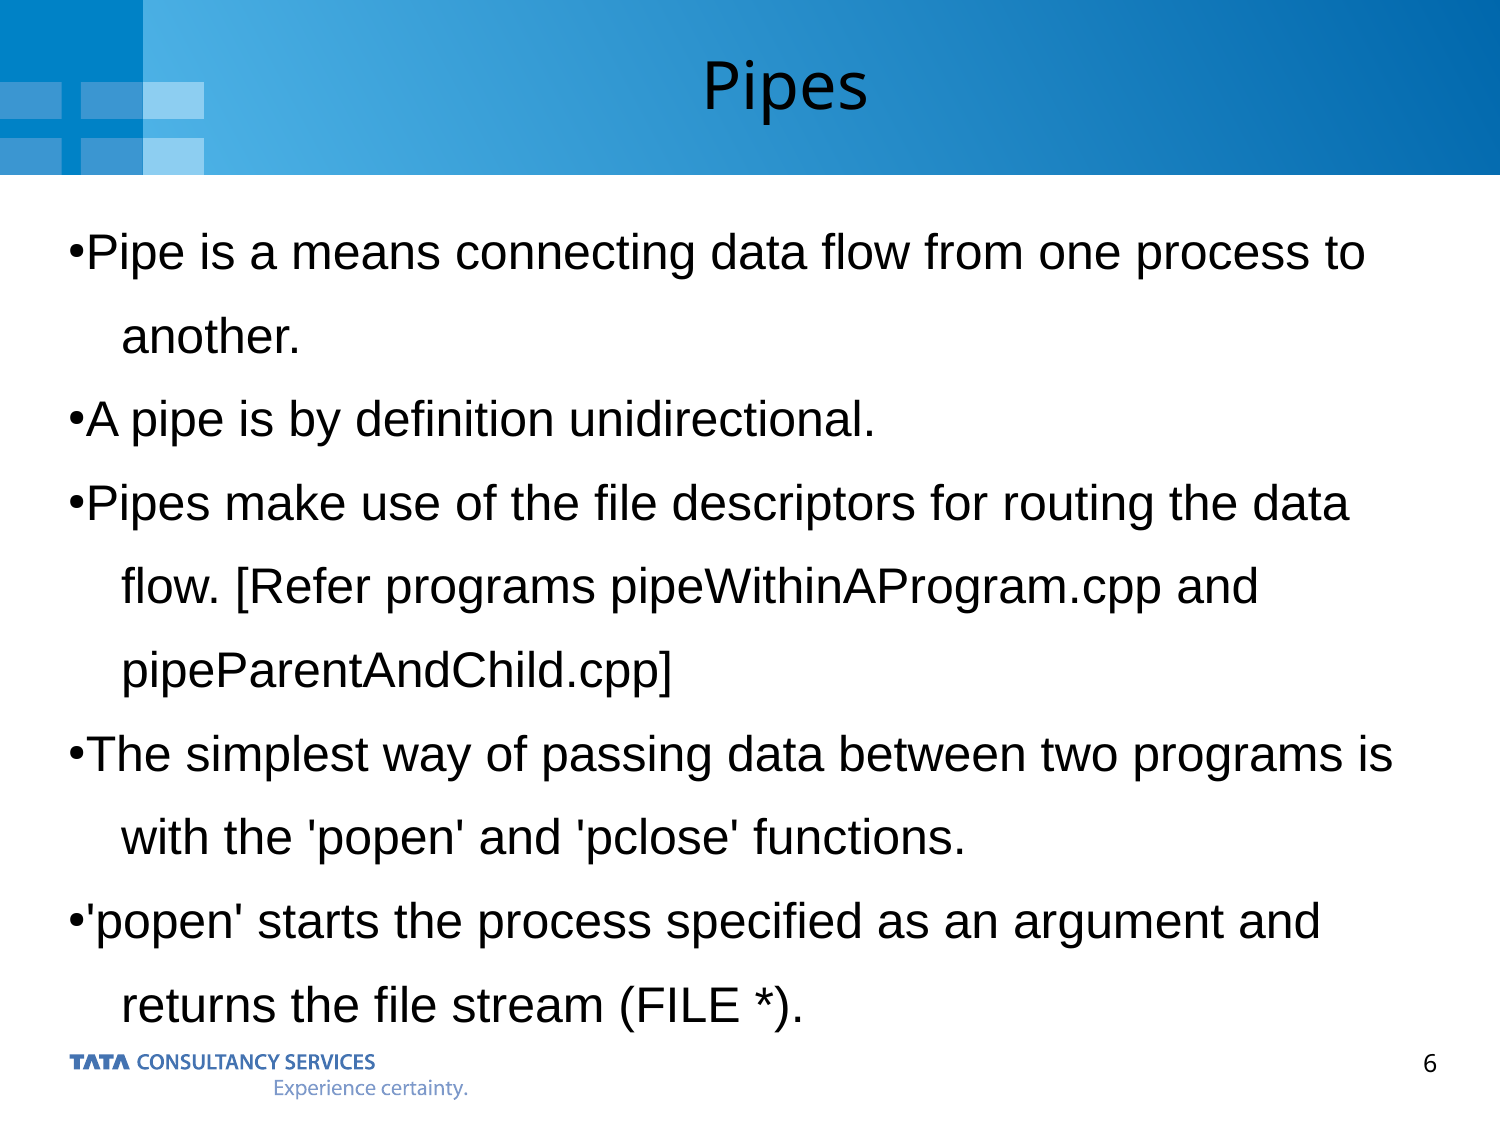

Pipes
Pipe is a means connecting data flow from one process to another.
A pipe is by definition unidirectional.
Pipes make use of the file descriptors for routing the data flow. [Refer programs pipeWithinAProgram.cpp and pipeParentAndChild.cpp]
The simplest way of passing data between two programs is with the 'popen' and 'pclose' functions.
'popen' starts the process specified as an argument and returns the file stream (FILE *).